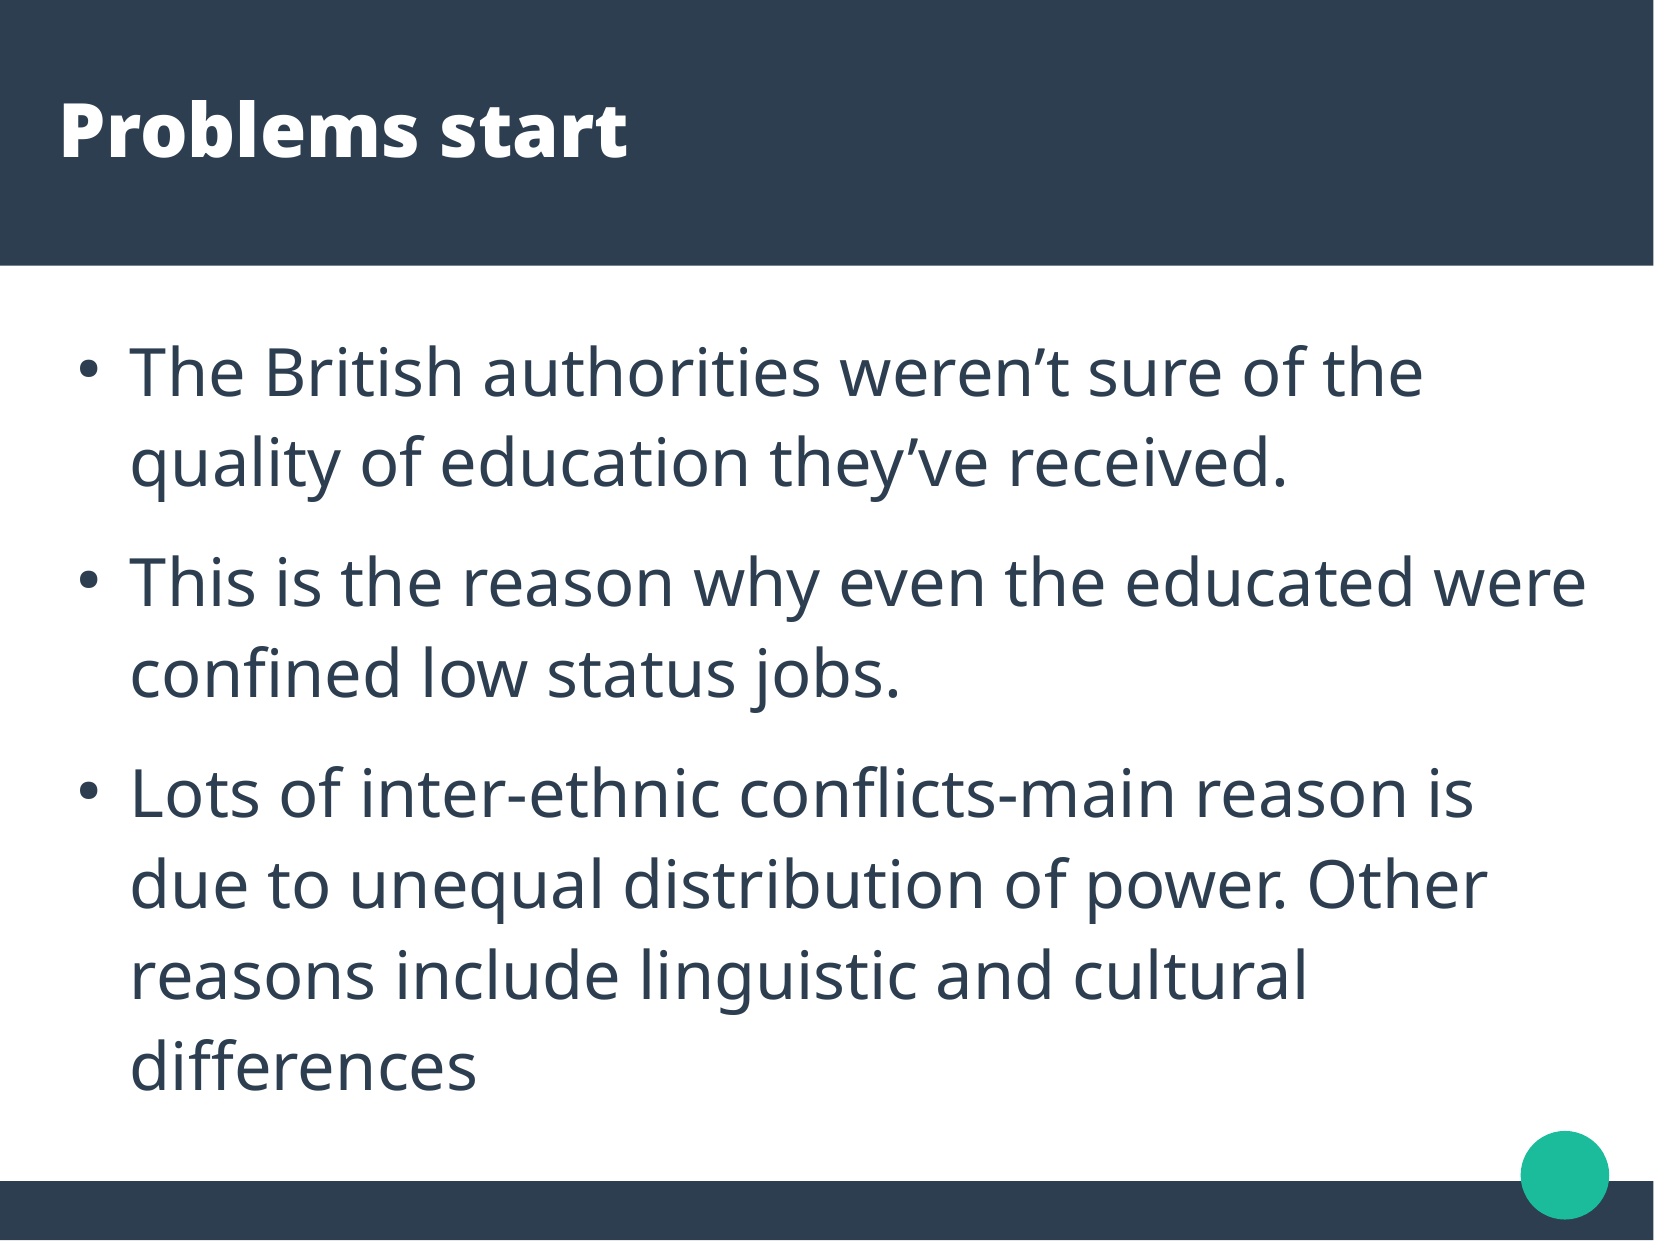

# Problems start
The British authorities weren’t sure of the quality of education they’ve received.
This is the reason why even the educated were confined low status jobs.
Lots of inter-ethnic conflicts-main reason is due to unequal distribution of power. Other reasons include linguistic and cultural differences